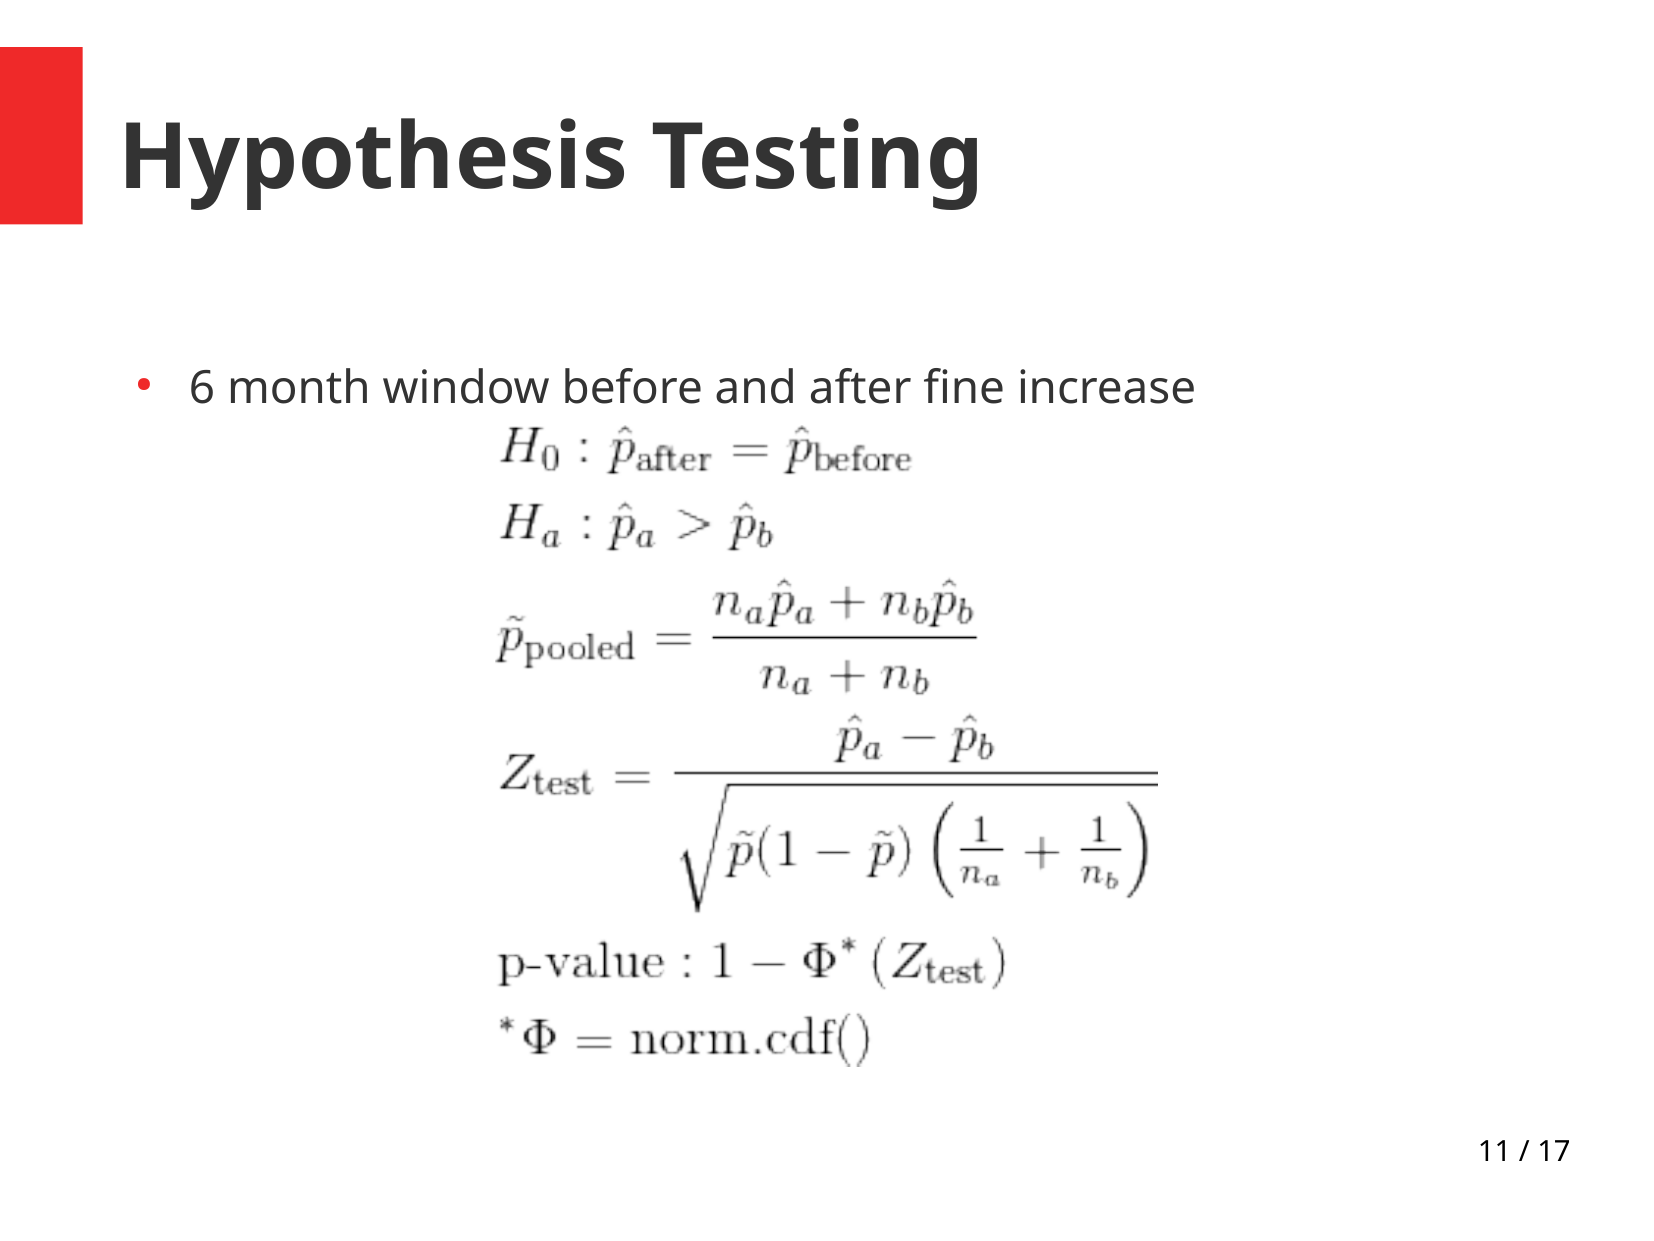

# Hypothesis Testing
6 month window before and after fine increase
11